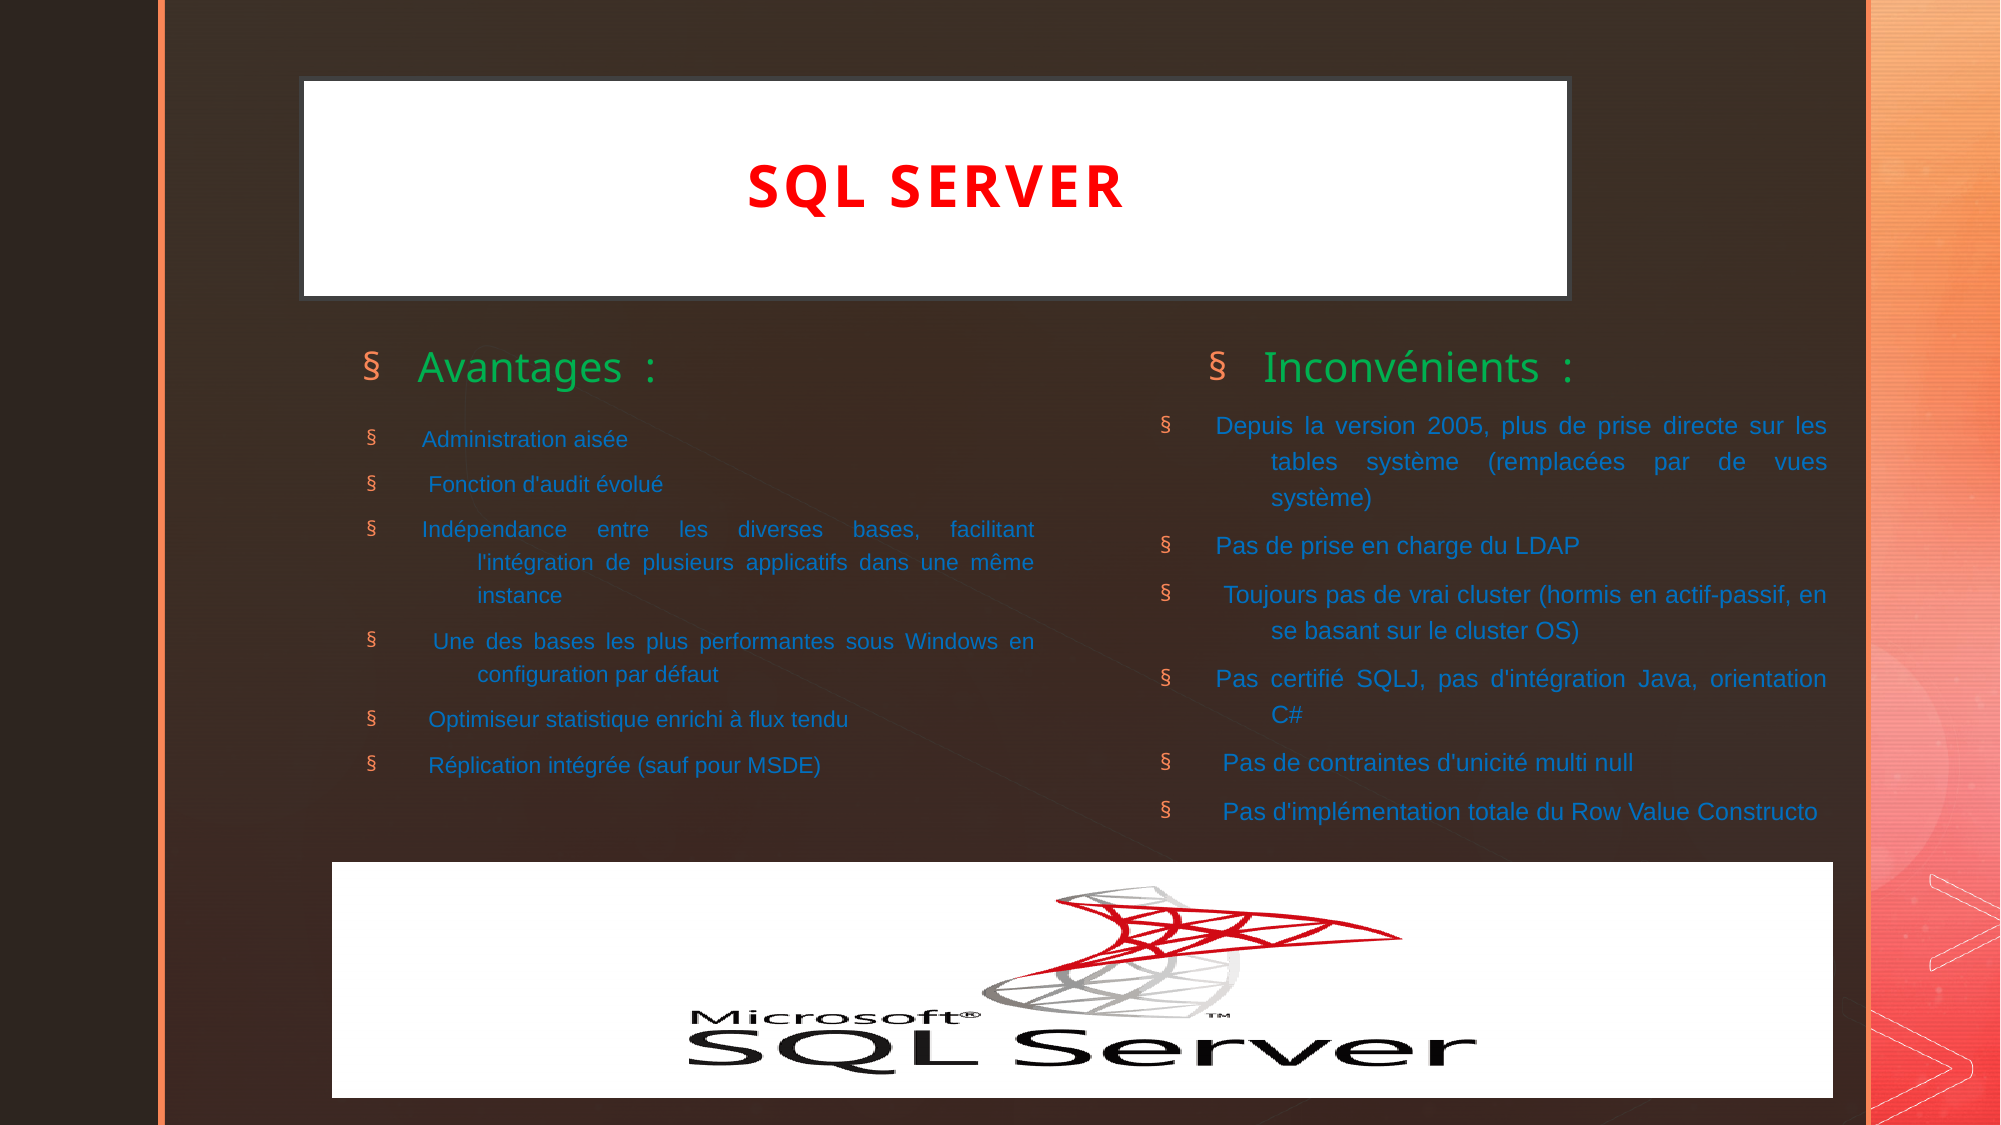

SQL server
Avantages :
Inconvénients :
Depuis la version 2005, plus de prise directe sur les tables système (remplacées par de vues système)
Pas de prise en charge du LDAP
 Toujours pas de vrai cluster (hormis en actif-passif, en se basant sur le cluster OS)
Pas certifié SQLJ, pas d'intégration Java, orientation C#
 Pas de contraintes d'unicité multi null
 Pas d'implémentation totale du Row Value Constructo
Administration aisée
 Fonction d'audit évolué
Indépendance entre les diverses bases, facilitant l'intégration de plusieurs applicatifs dans une même instance
 Une des bases les plus performantes sous Windows en configuration par défaut
 Optimiseur statistique enrichi à flux tendu
 Réplication intégrée (sauf pour MSDE)